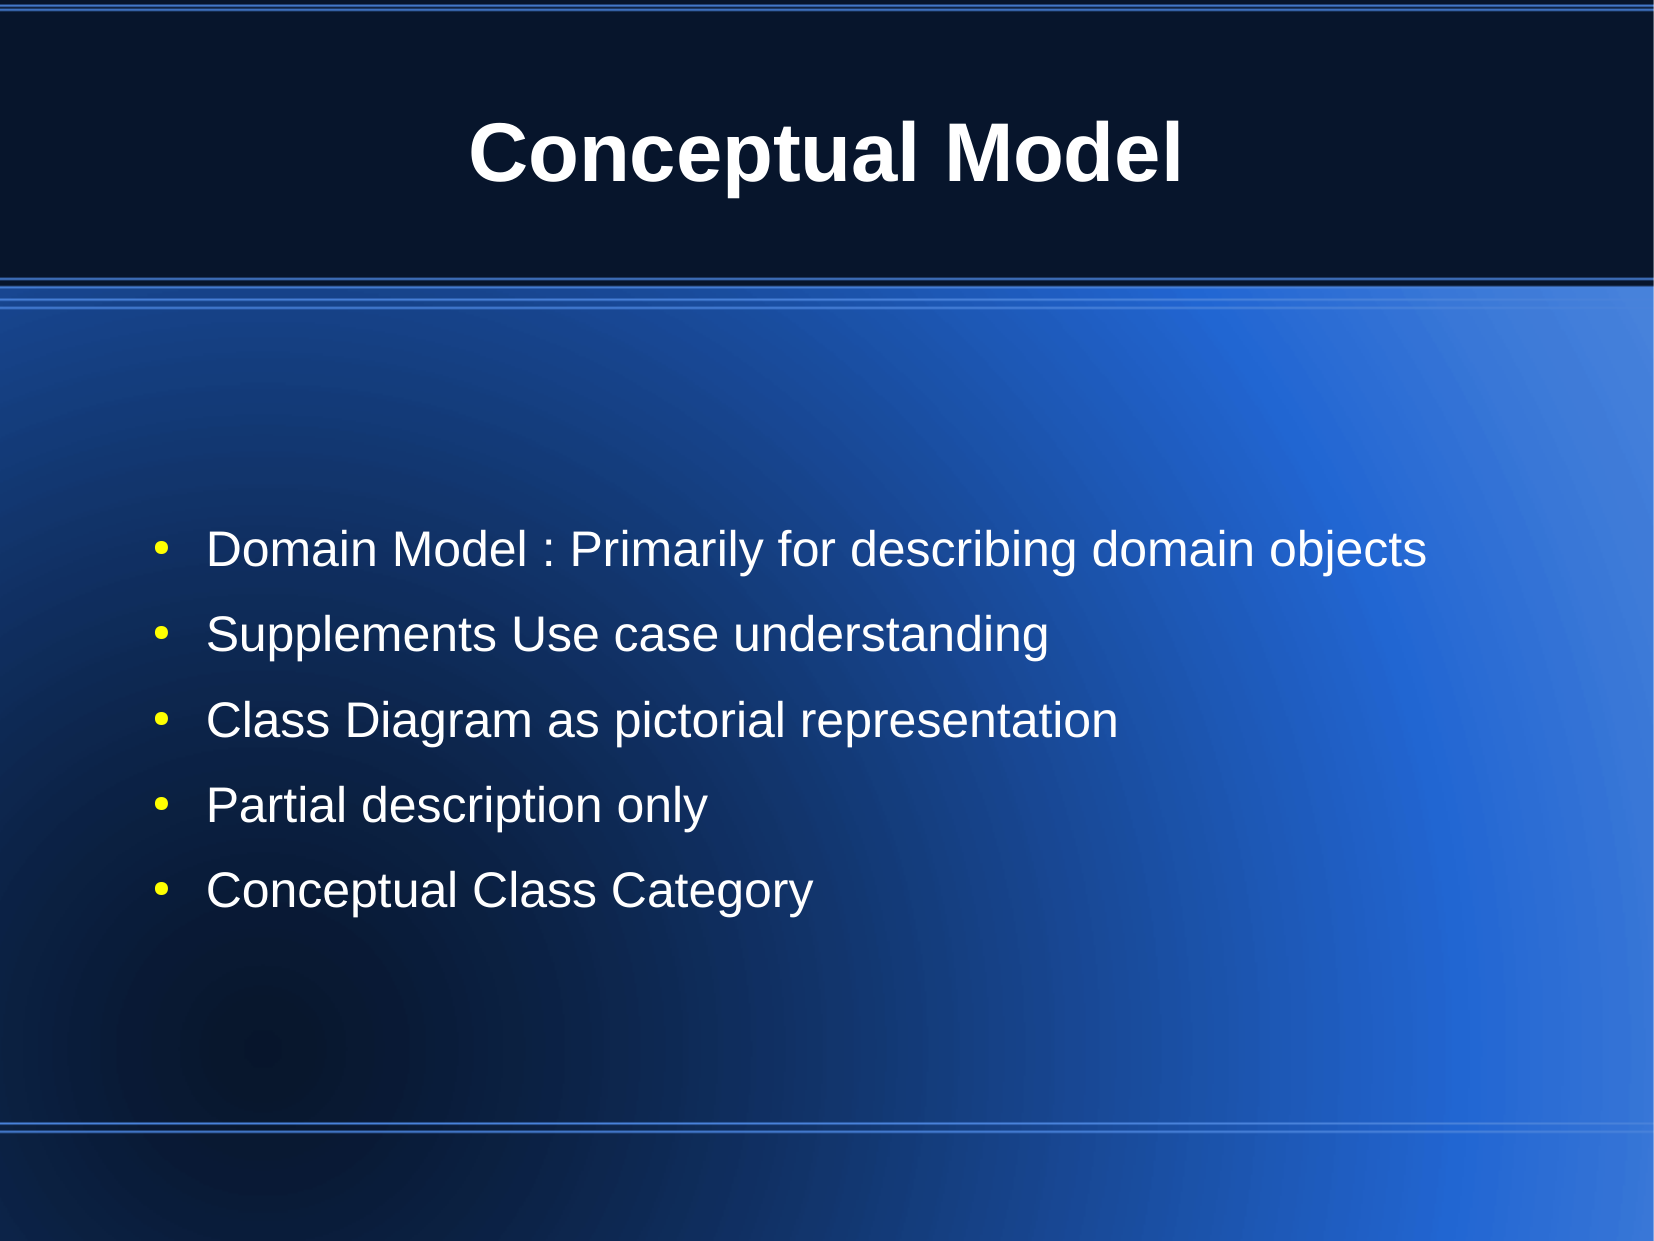

# Conceptual Model
Domain Model : Primarily for describing domain objects
Supplements Use case understanding
Class Diagram as pictorial representation
Partial description only
Conceptual Class Category